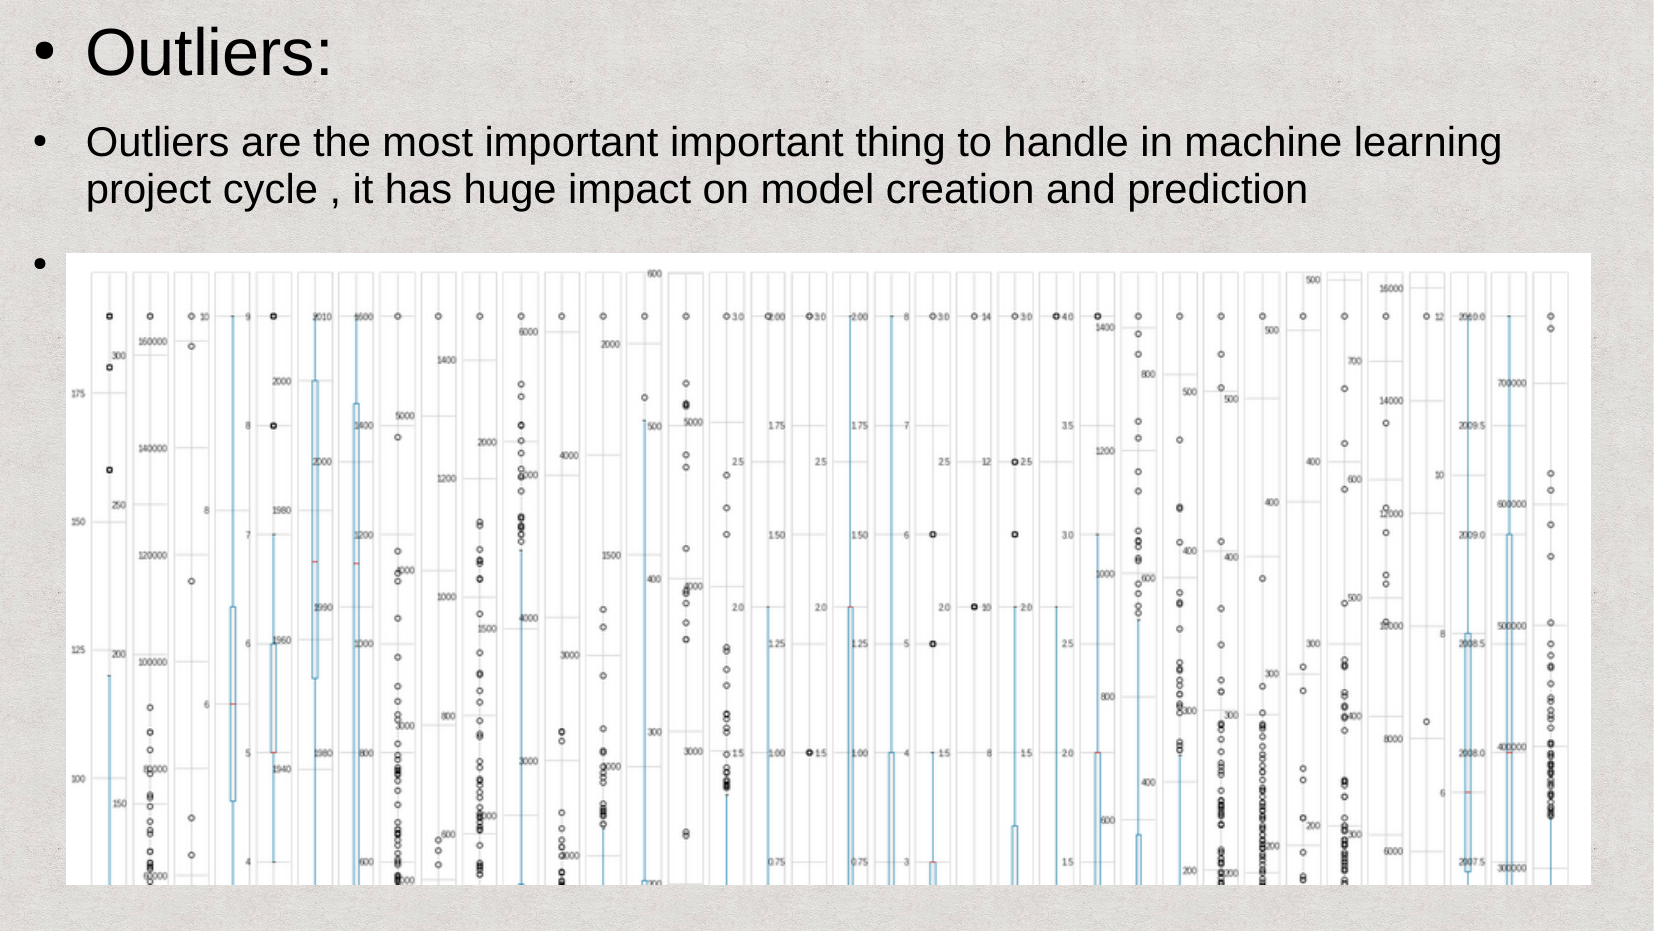

# Outliers:
Outliers are the most important important thing to handle in machine learning project cycle , it has huge impact on model creation and prediction